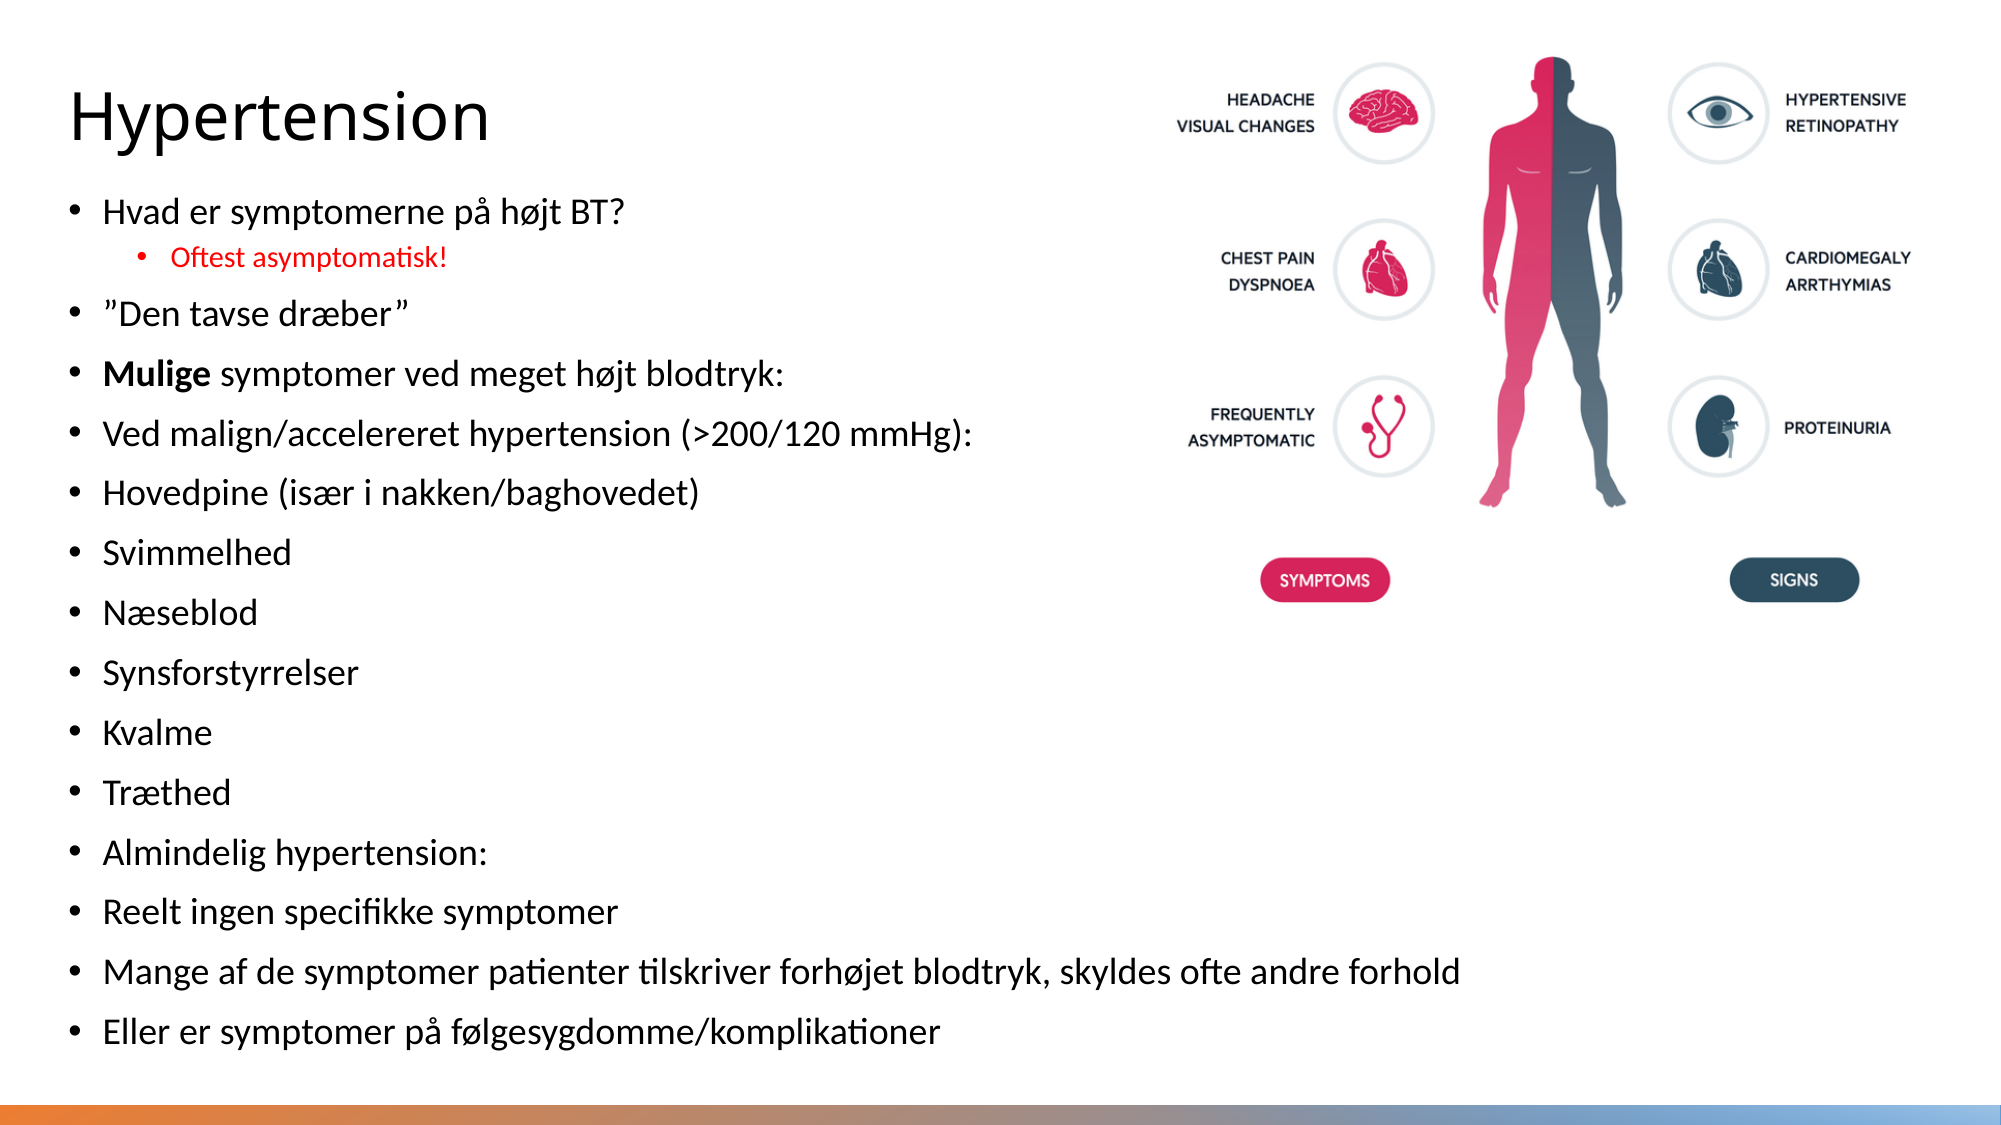

# Hypertension
Hvad er symptomerne på højt BT?
Oftest asymptomatisk!
”Den tavse dræber”
Mulige symptomer ved meget højt blodtryk:
Ved malign/accelereret hypertension (>200/120 mmHg):
Hovedpine (især i nakken/baghovedet)
Svimmelhed
Næseblod
Synsforstyrrelser
Kvalme
Træthed
Almindelig hypertension:
Reelt ingen specifikke symptomer
Mange af de symptomer patienter tilskriver forhøjet blodtryk, skyldes ofte andre forhold
Eller er symptomer på følgesygdomme/komplikationer